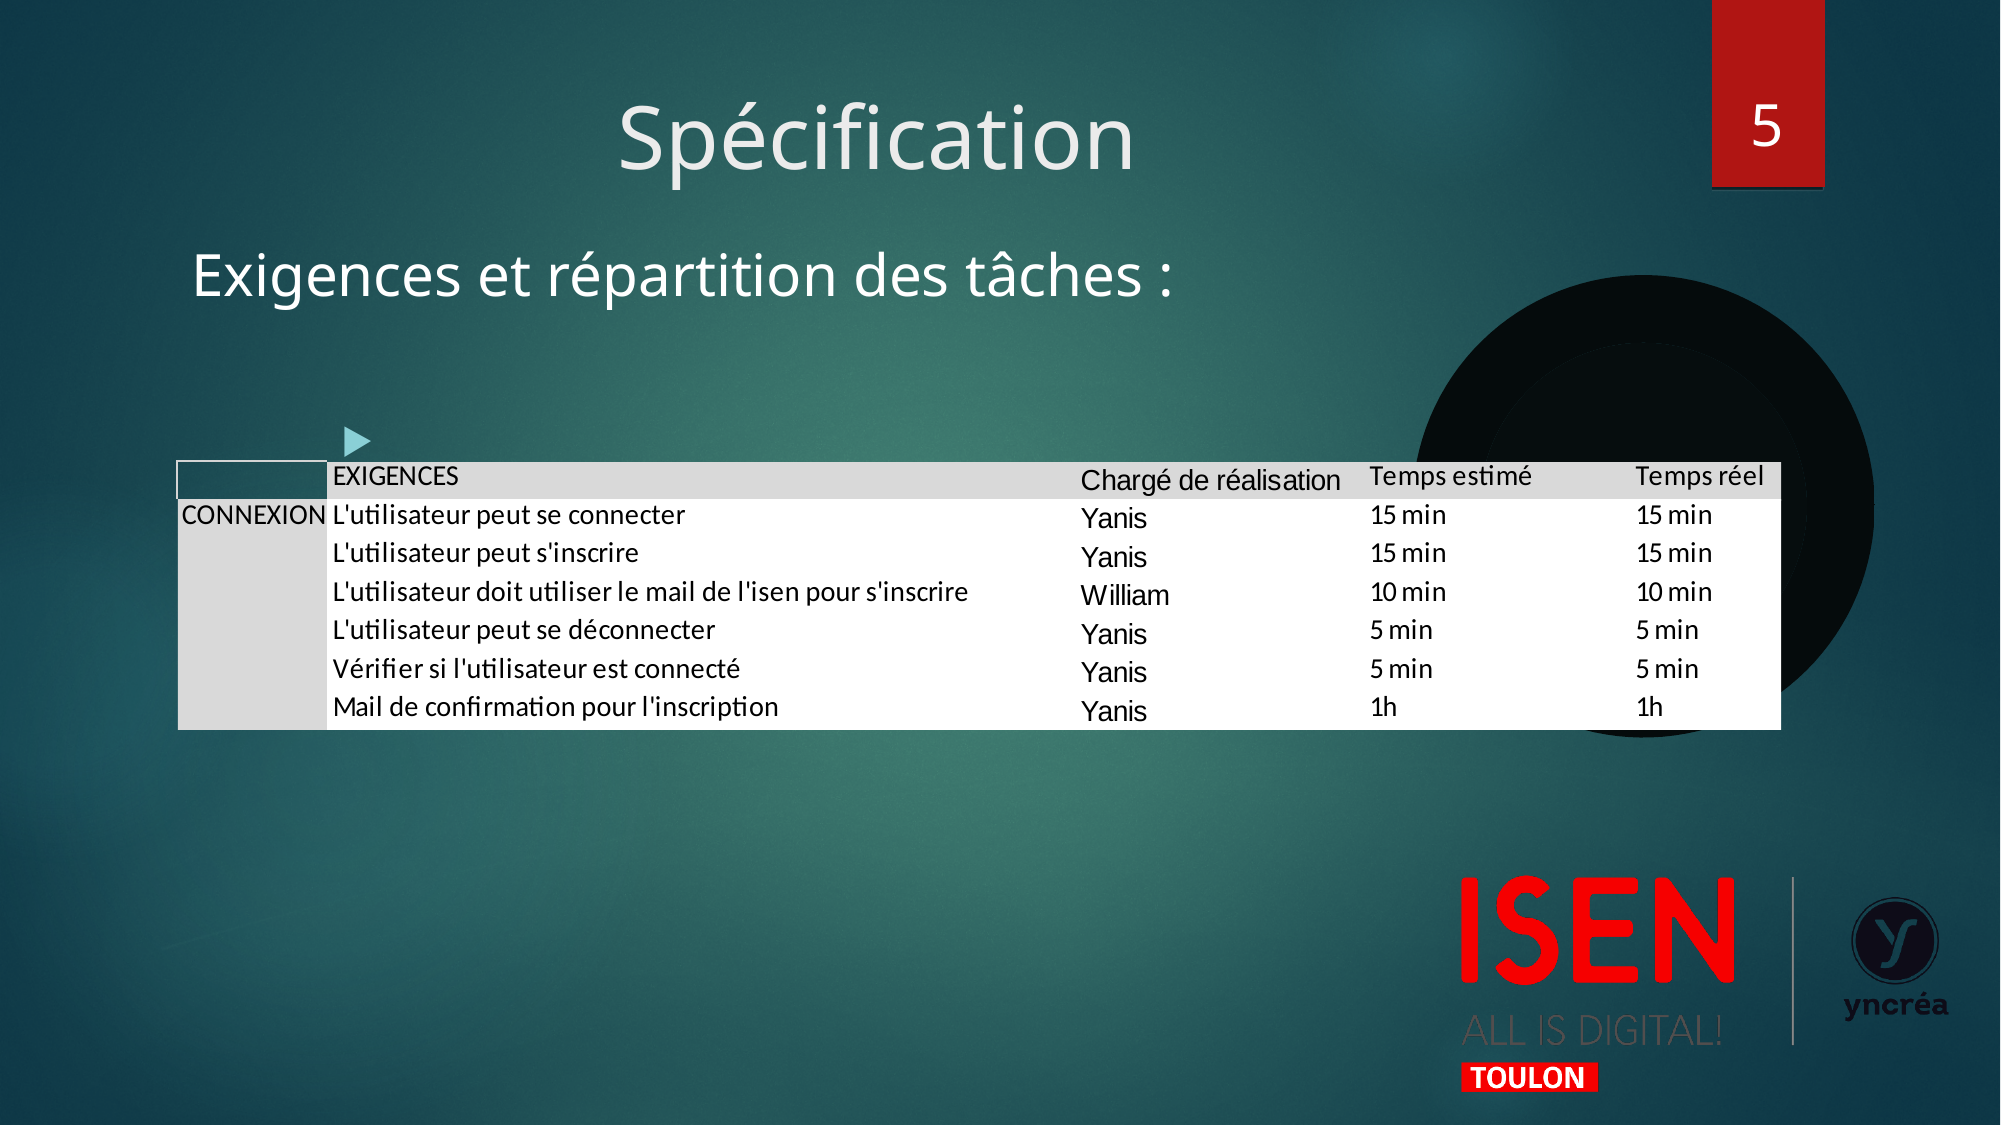

# Spécification
Exigences et répartition des tâches :